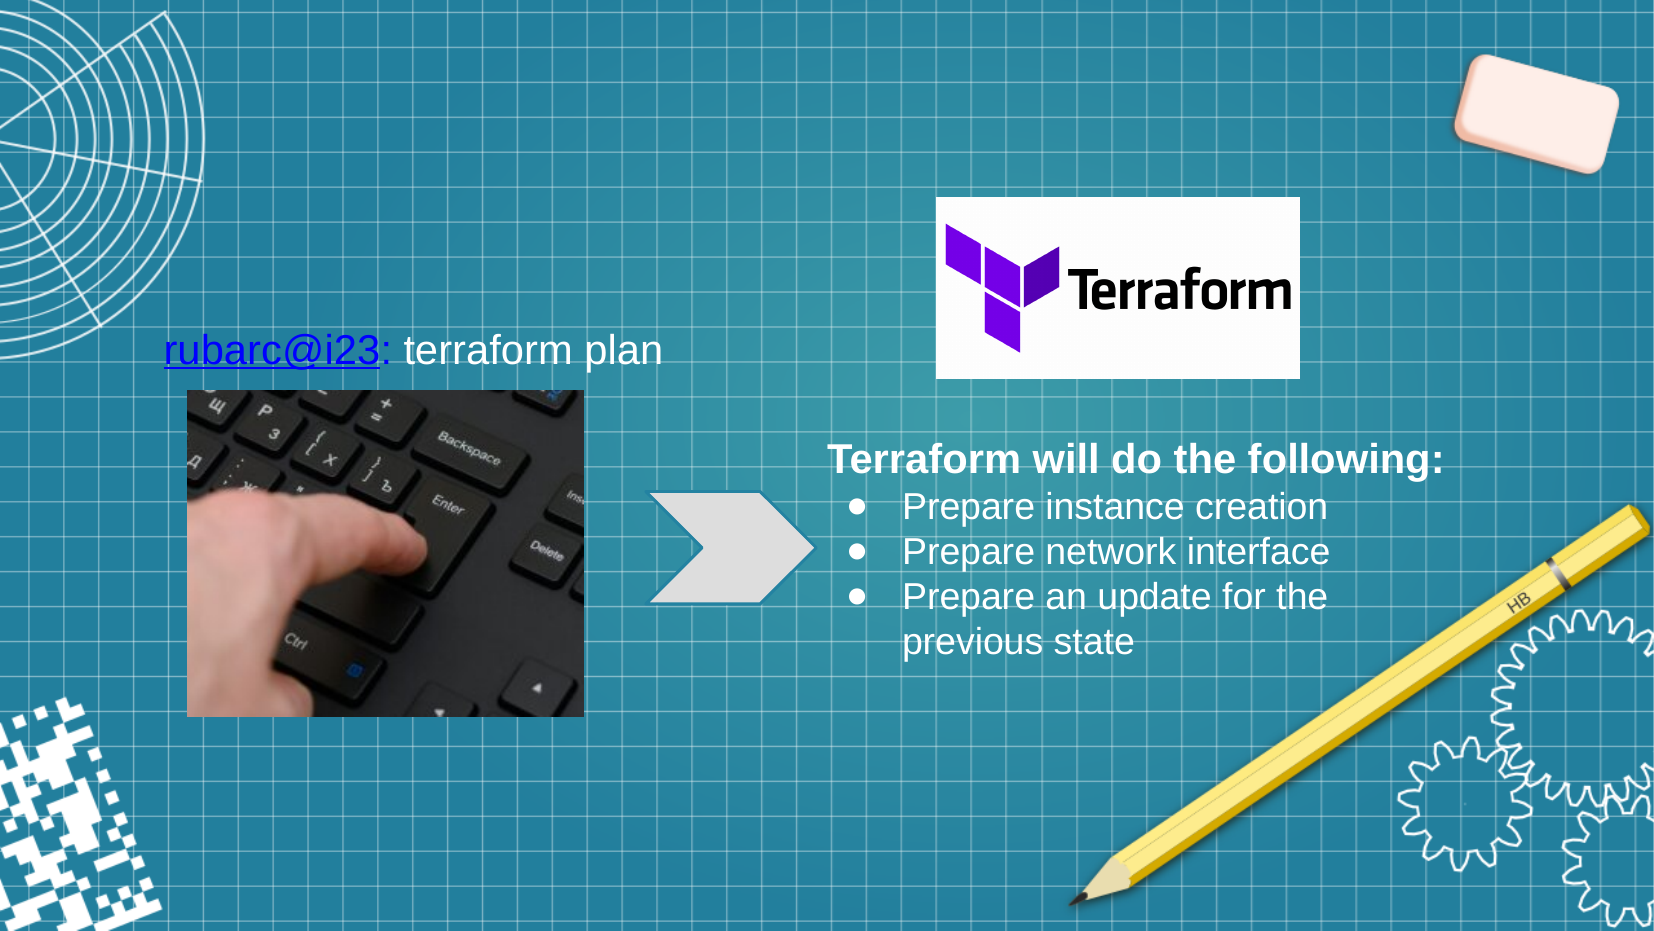

rubarc@i23: terraform plan
Terraform will do the following:
Prepare instance creation
Prepare network interface
Prepare an update for the previous state